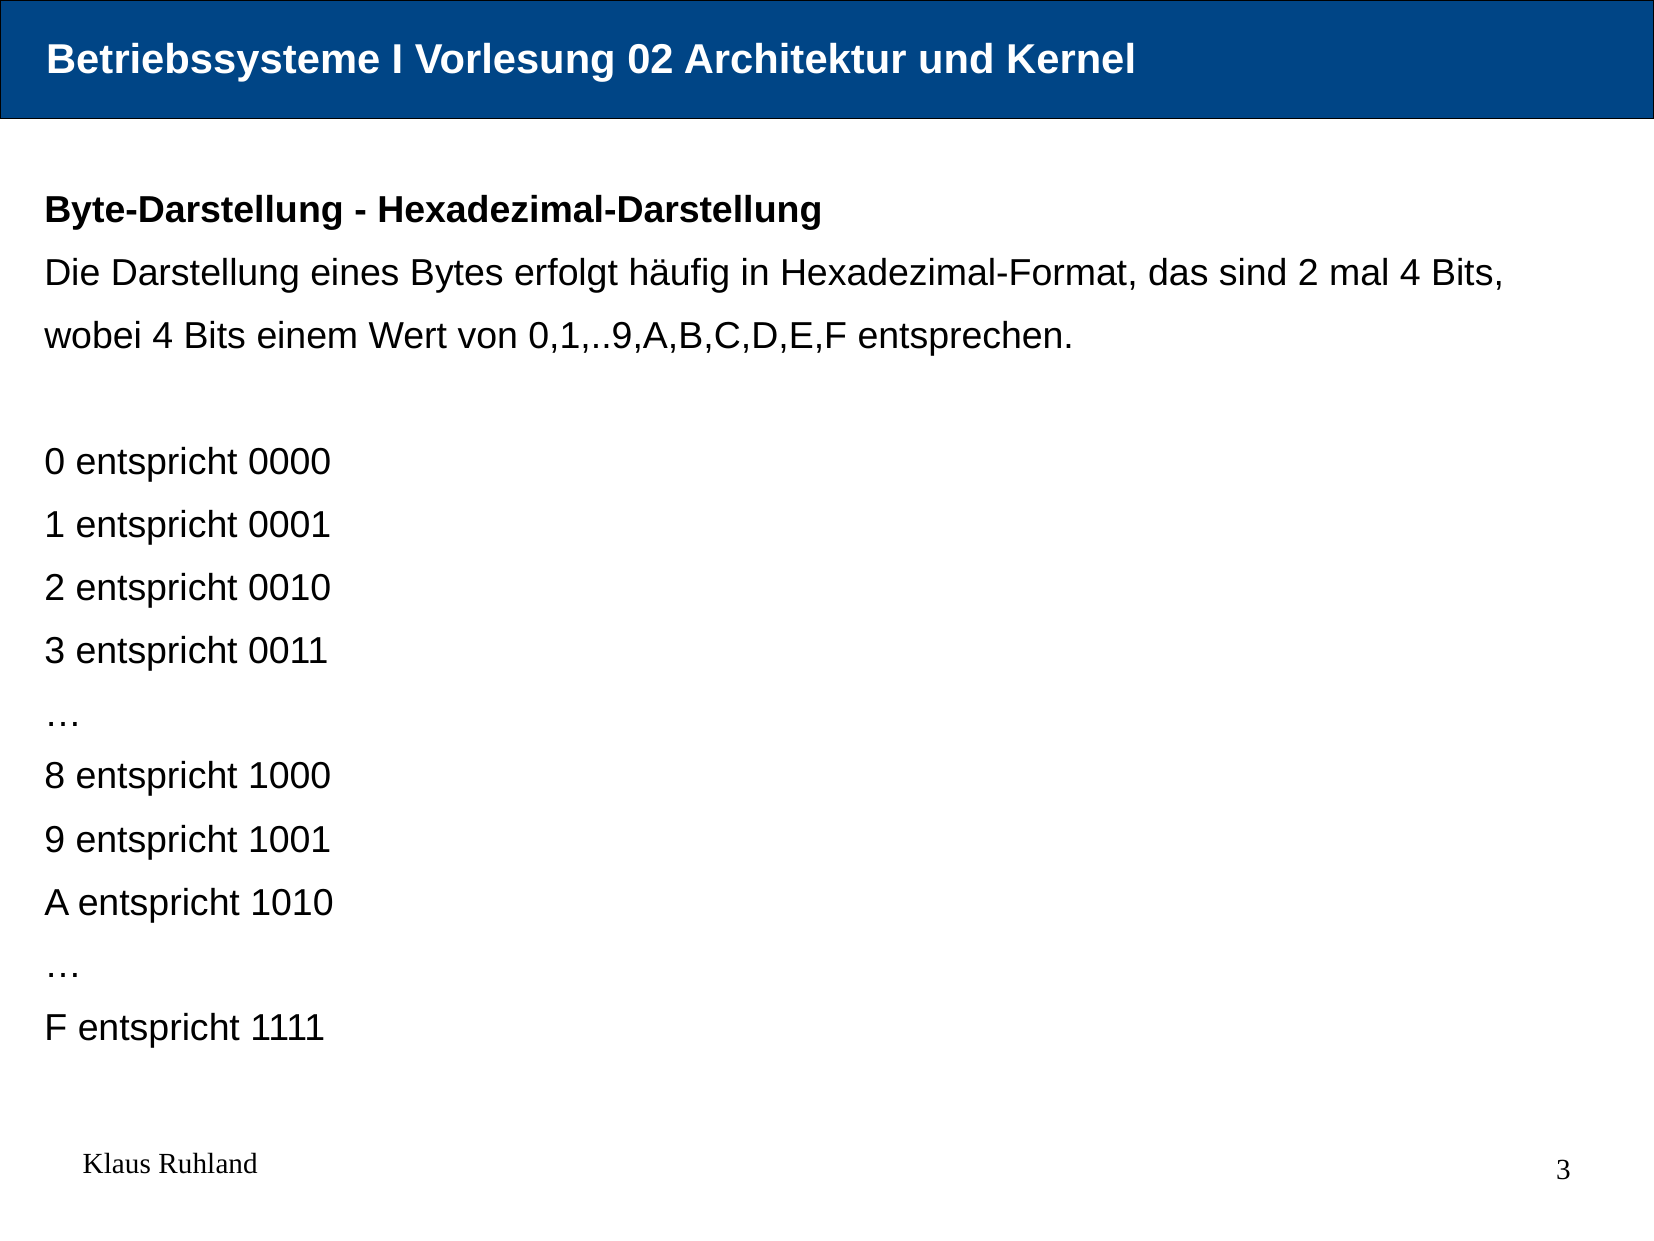

Byte-Darstellung - Hexadezimal-Darstellung
Die Darstellung eines Bytes erfolgt häufig in Hexadezimal-Format, das sind 2 mal 4 Bits, wobei 4 Bits einem Wert von 0,1,..9,A,B,C,D,E,F entsprechen.
0 entspricht 0000
1 entspricht 0001
2 entspricht 0010
3 entspricht 0011
…
8 entspricht 1000
9 entspricht 1001
A entspricht 1010
…
F entspricht 1111
3